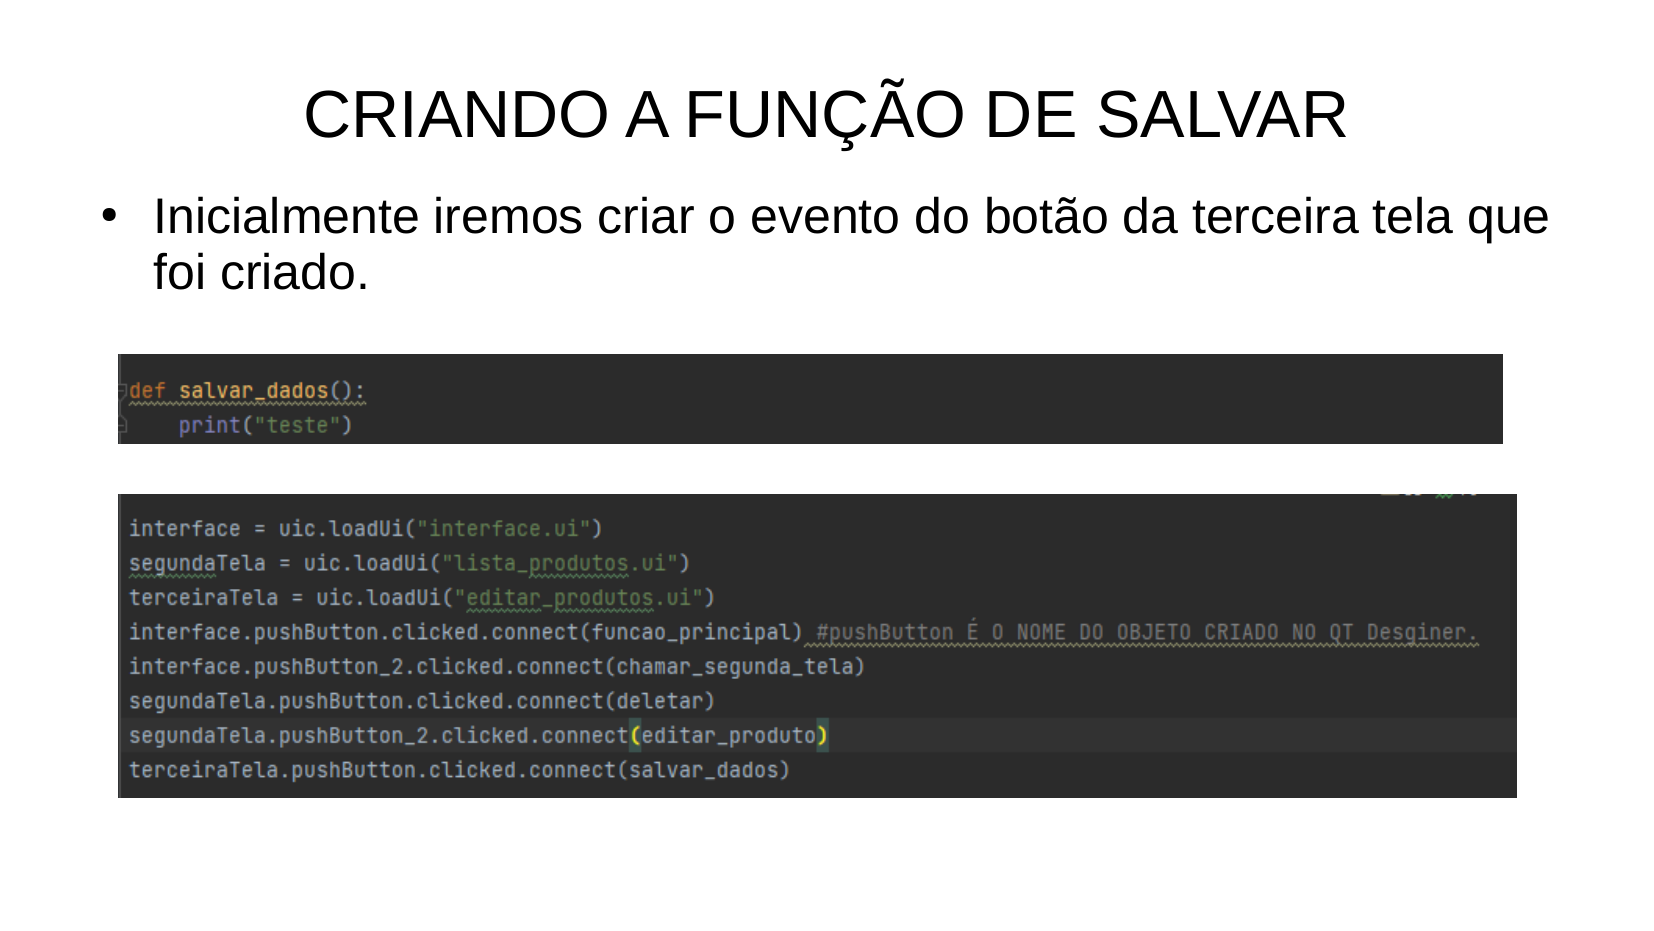

# CRIANDO A FUNÇÃO DE SALVAR
Inicialmente iremos criar o evento do botão da terceira tela que foi criado.